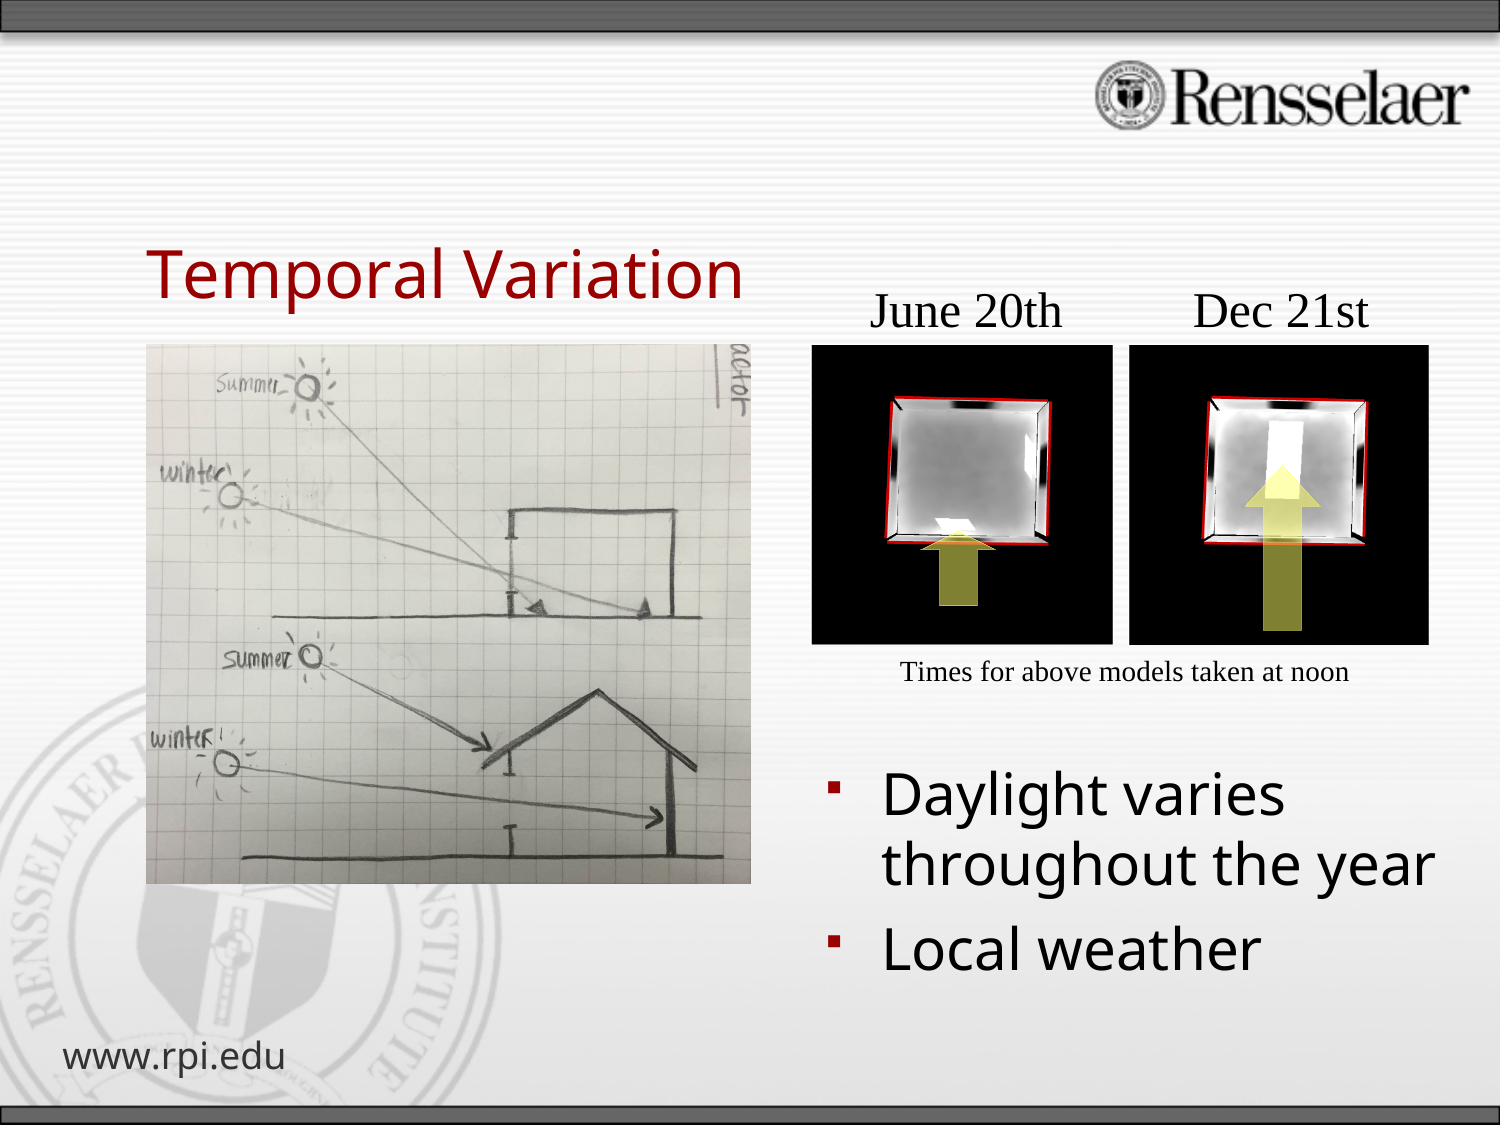

# Temporal Variation
June 20th
Dec 21st
Times for above models taken at noon
Daylight varies throughout the year
Local weather